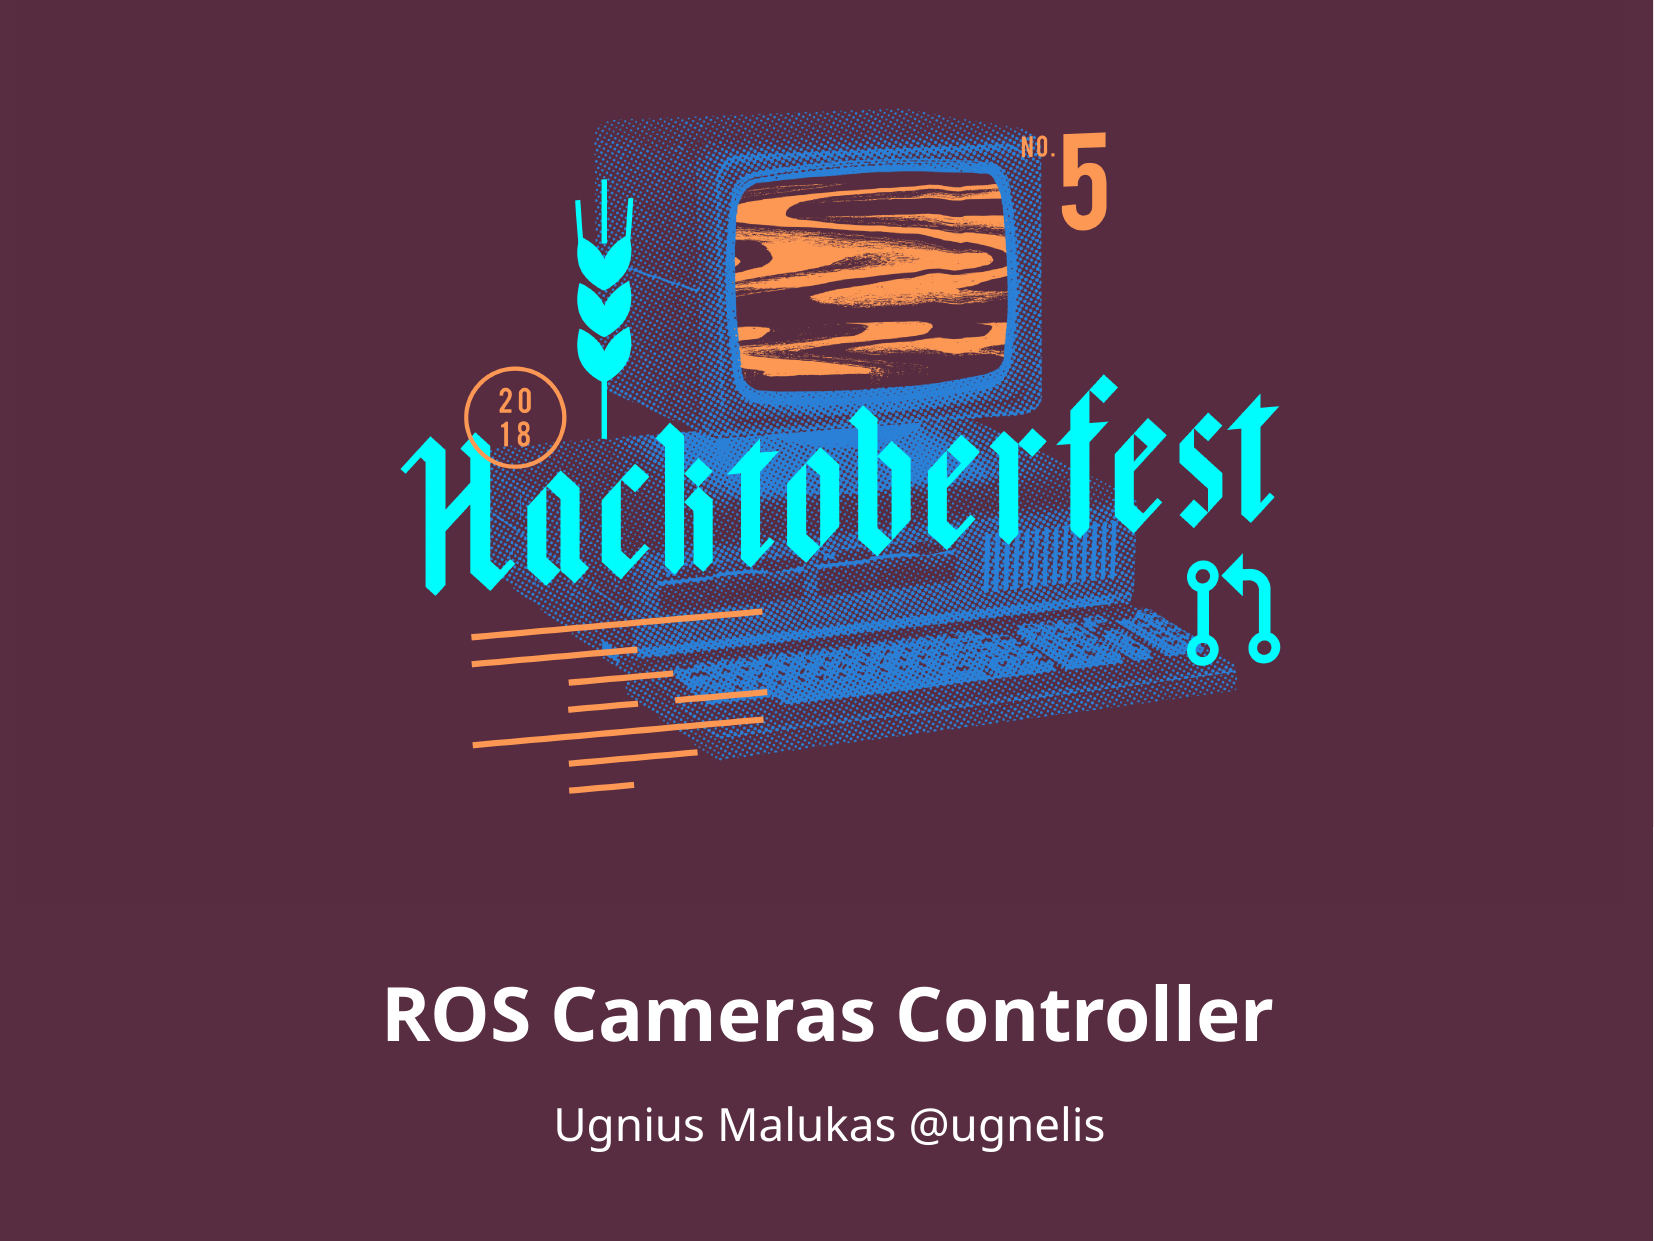

Ugnius Malukas @ugnelis
# ROS Cameras Controller